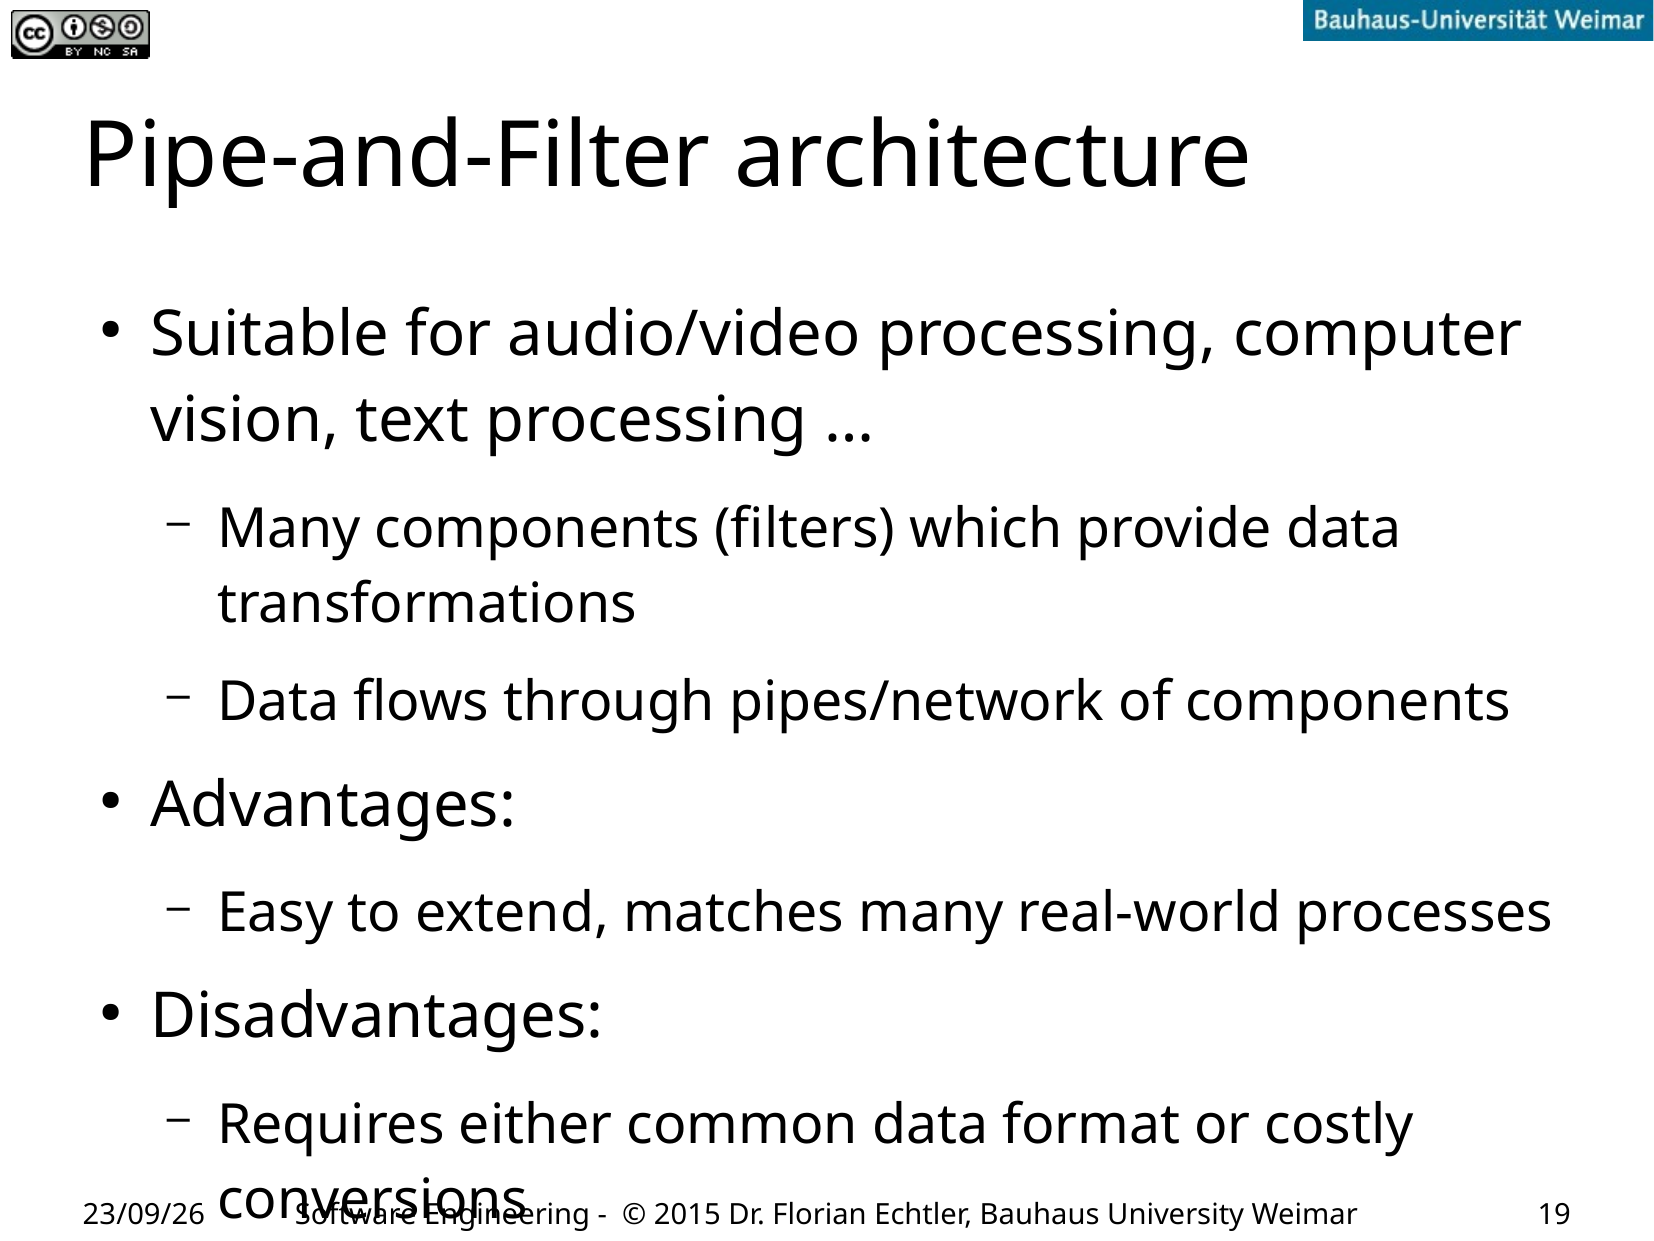

# Pipe-and-Filter architecture
Suitable for audio/video processing, computer vision, text processing …
Many components (filters) which provide data transformations
Data flows through pipes/network of components
Advantages:
Easy to extend, matches many real-world processes
Disadvantages:
Requires either common data format or costly conversions
Software Engineering - © 2015 Dr. Florian Echtler, Bauhaus University Weimar
19